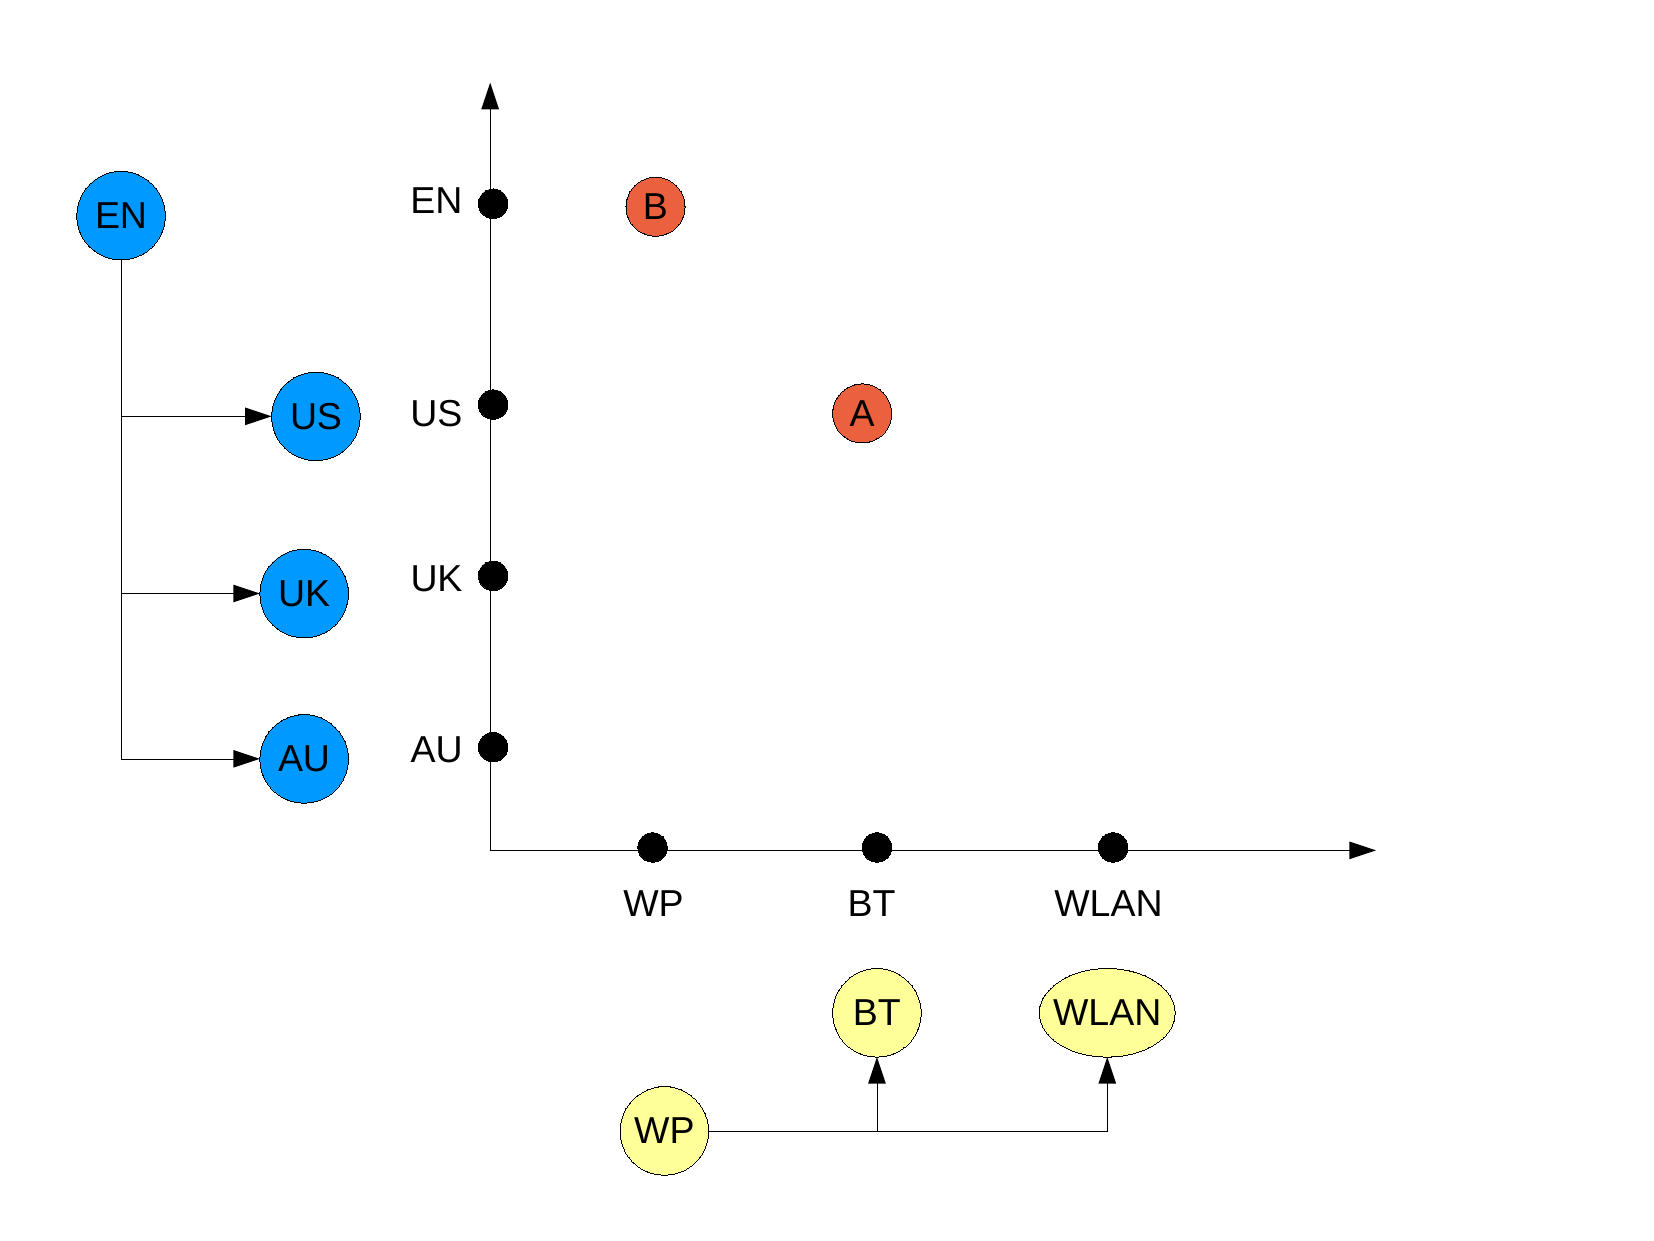

EN
EN
B
US
A
US
UK
UK
AU
AU
WP
BT
WLAN
BT
WLAN
WP